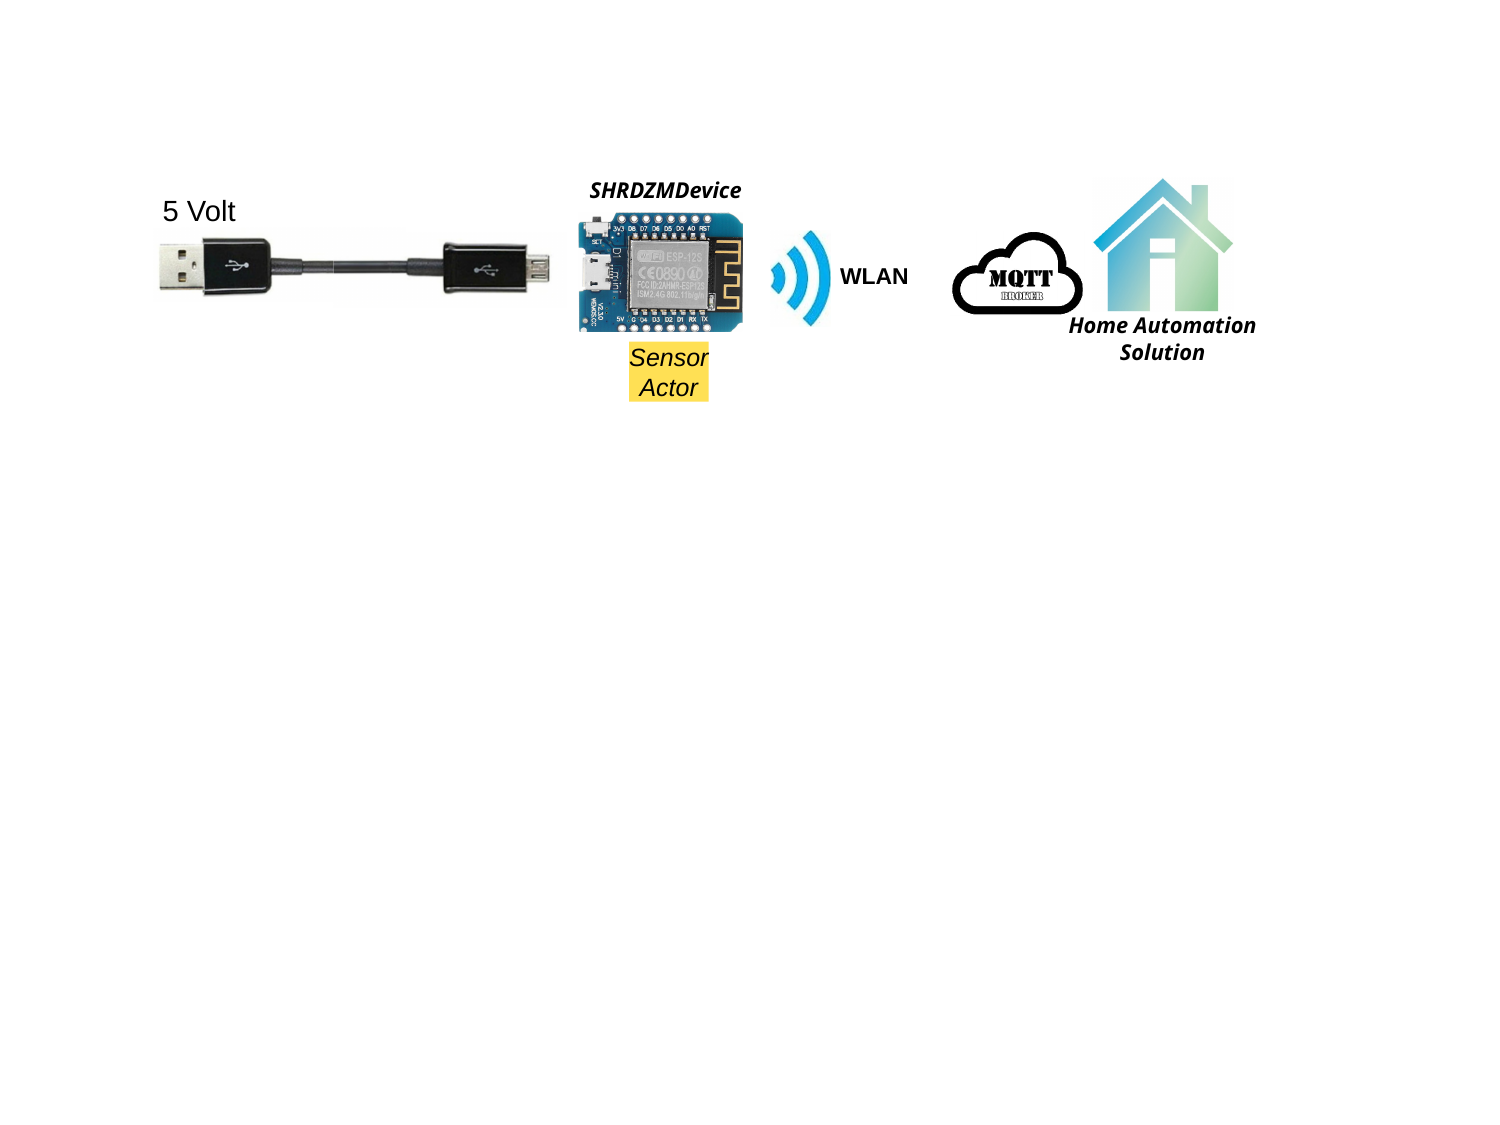

SHRDZMDevice
5 Volt
WLAN
Home Automation
Solution
Sensor
Actor